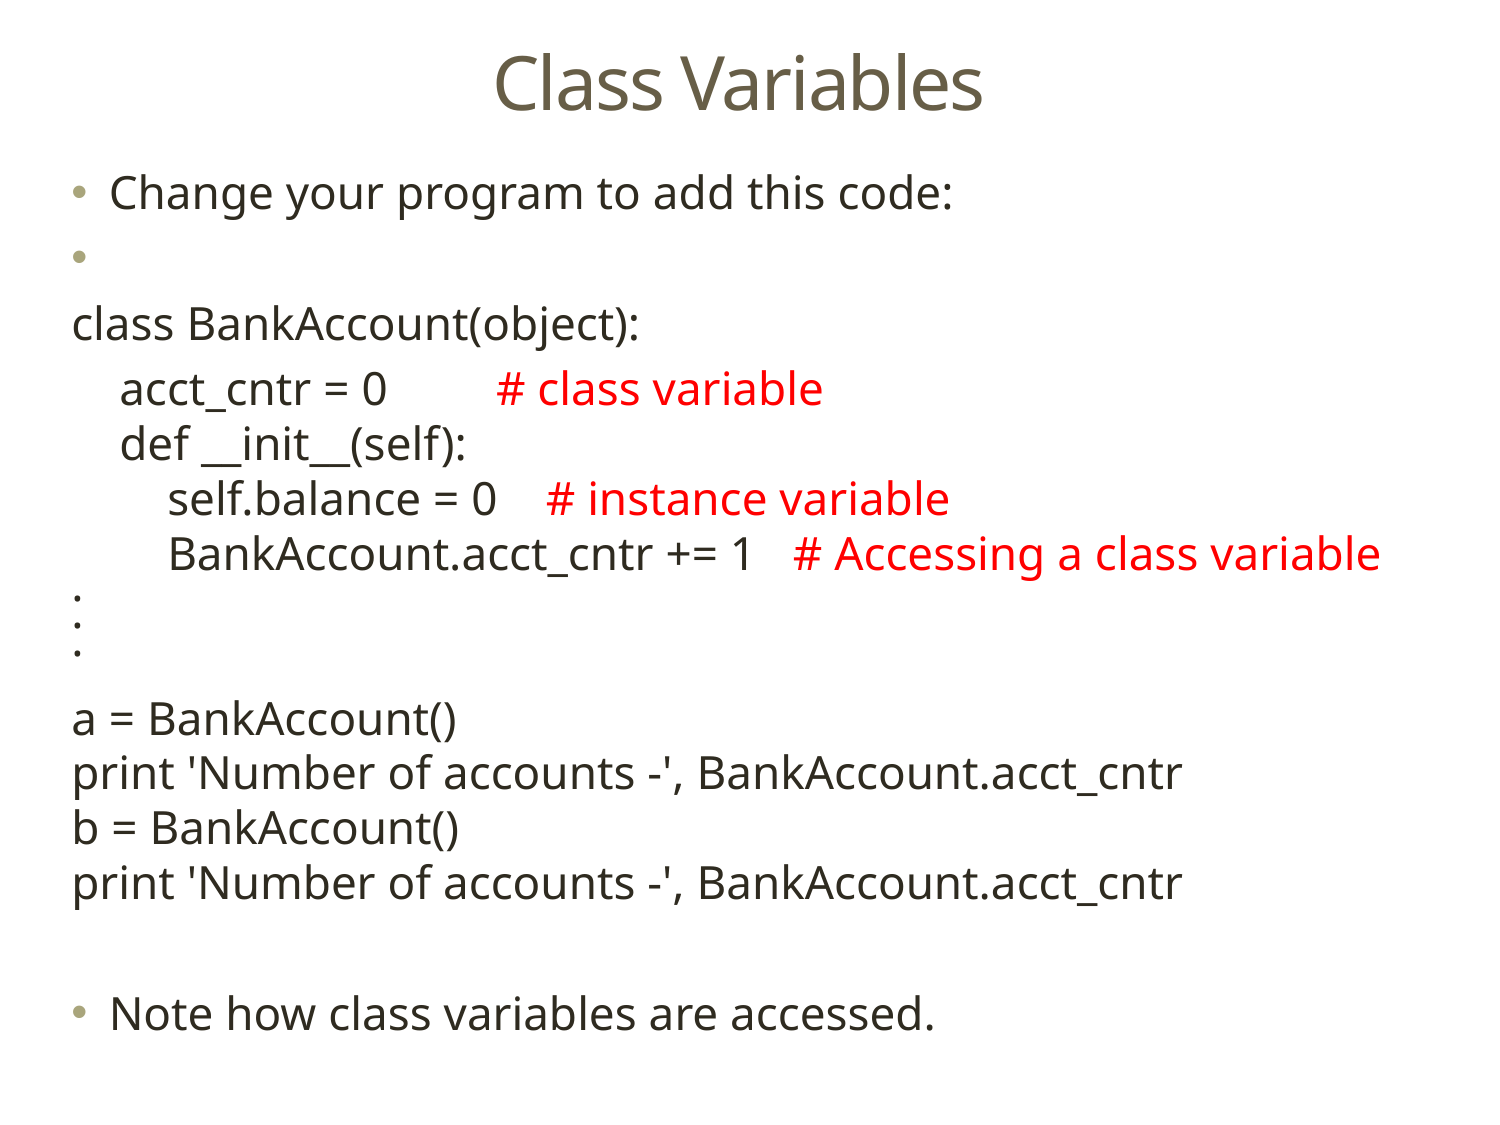

# Class Variables
Change your program to add this code:
class BankAccount(object):
 acct_cntr = 0 # class variable
 def __init__(self):
 self.balance = 0 # instance variable
 BankAccount.acct_cntr += 1 # Accessing a class variable
.
.
.
a = BankAccount()
print 'Number of accounts -', BankAccount.acct_cntr
b = BankAccount()
print 'Number of accounts -', BankAccount.acct_cntr
Note how class variables are accessed.